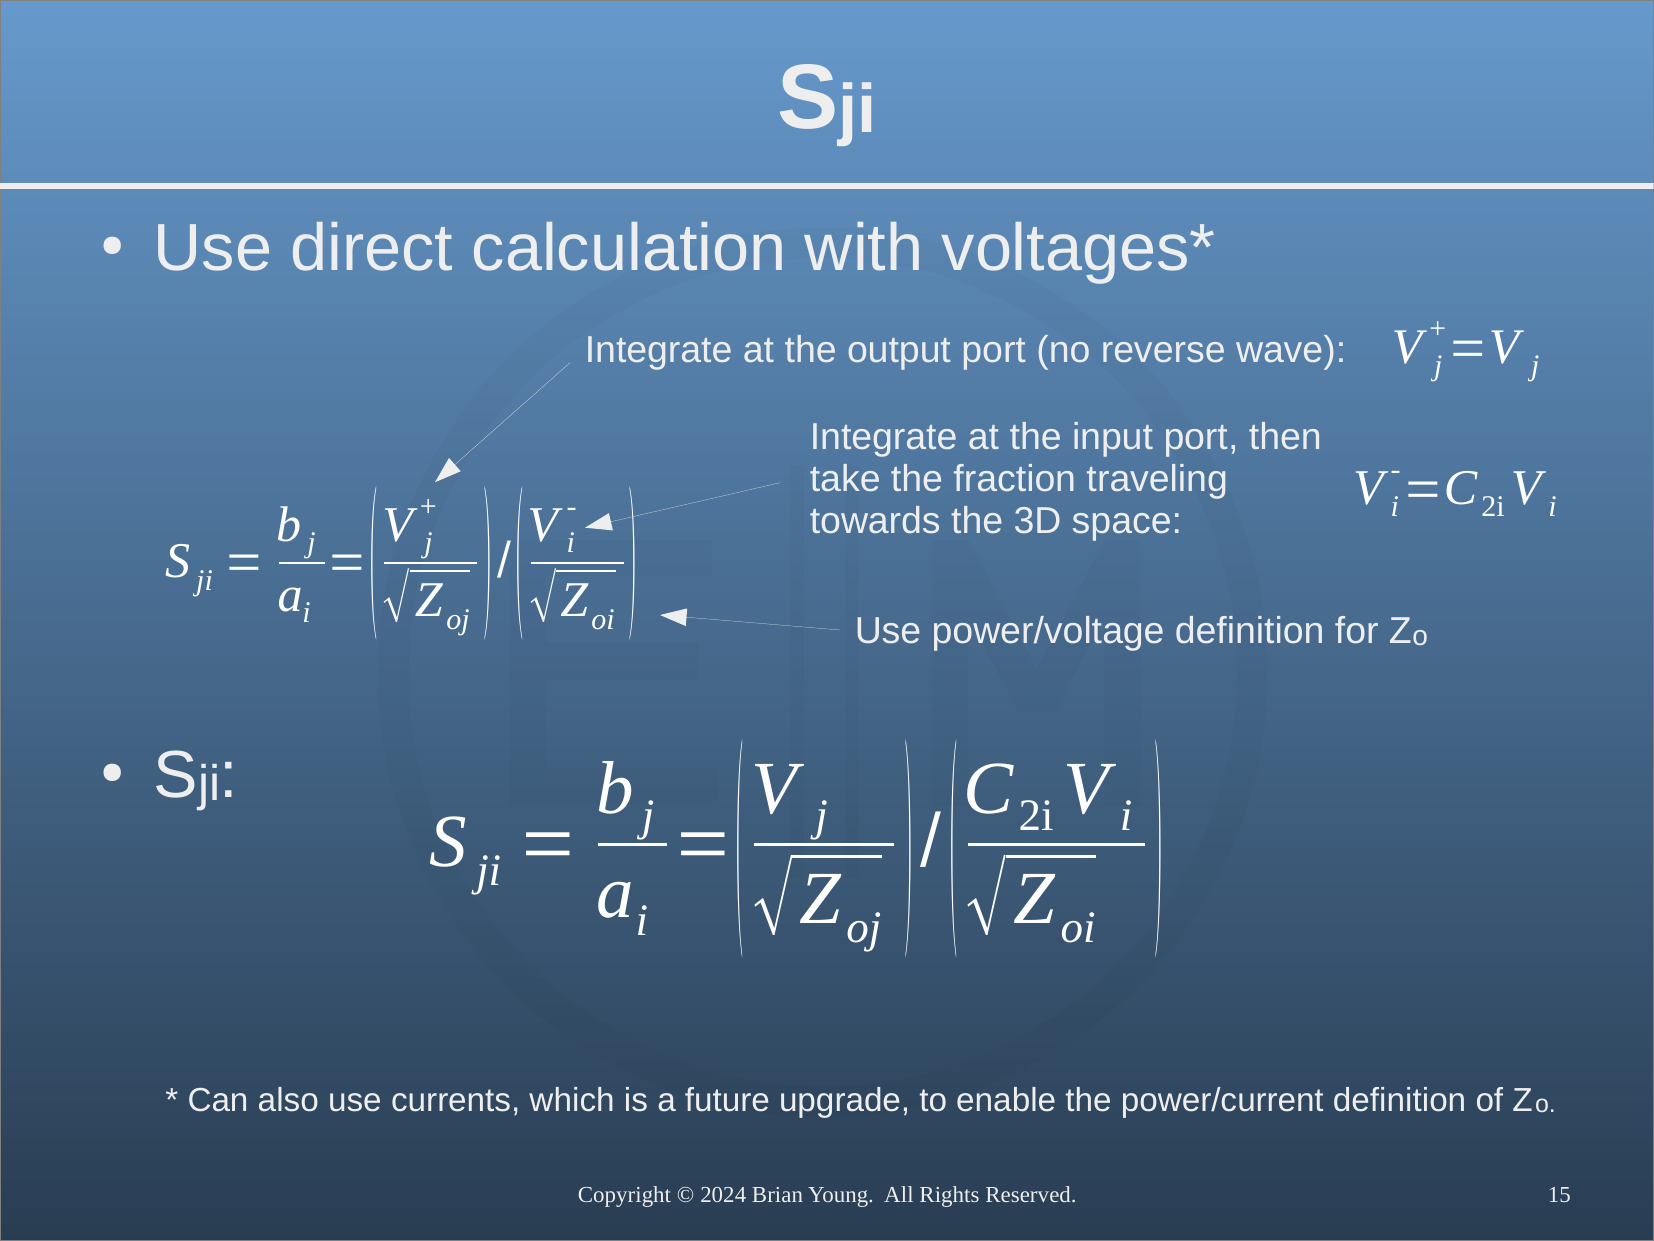

# Sji
Use direct calculation with voltages*
Sji:
Integrate at the output port (no reverse wave):
Integrate at the input port, then take the fraction traveling towards the 3D space:
Use power/voltage definition for Zo
* Can also use currents, which is a future upgrade, to enable the power/current definition of Zo.
15